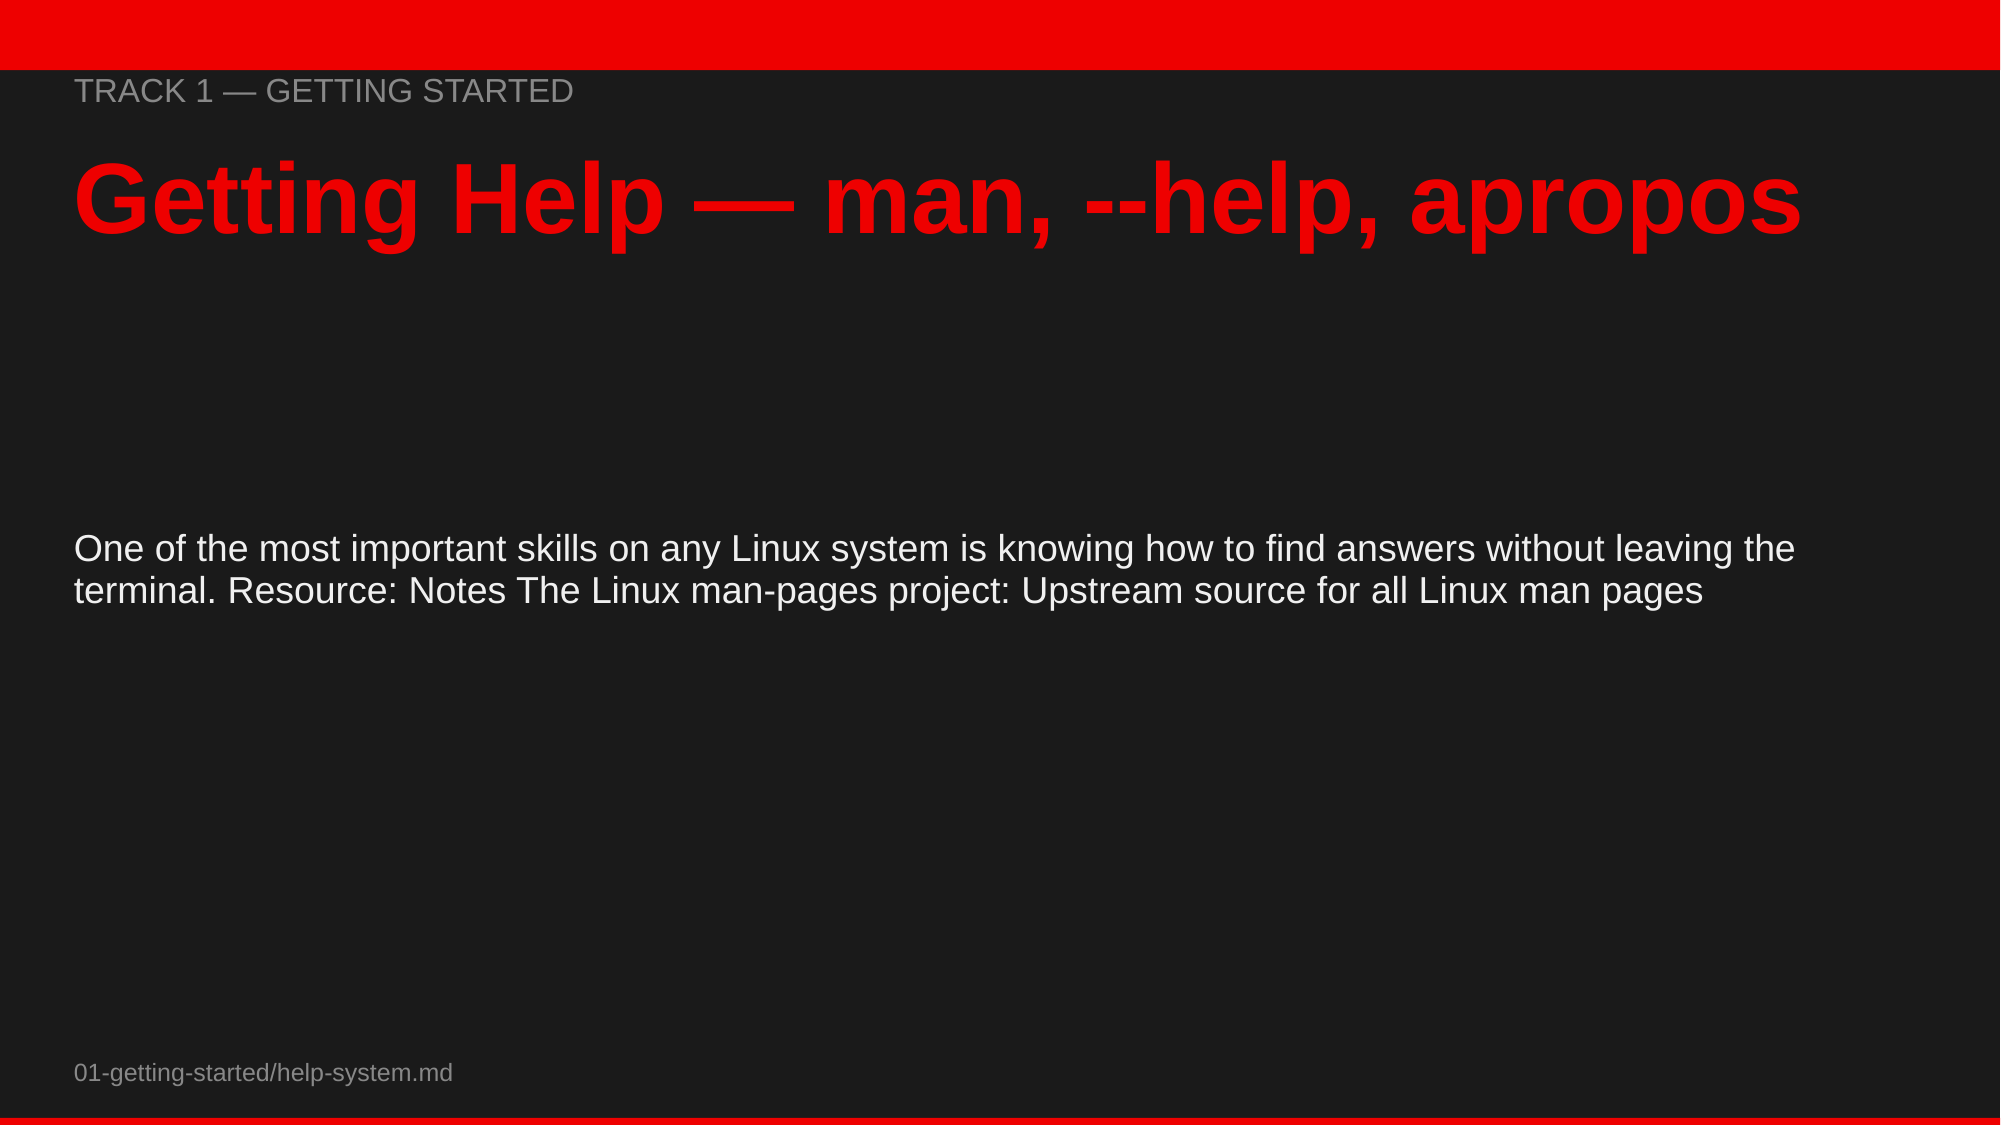

TRACK 1 — GETTING STARTED
Getting Help — man, --help, apropos
One of the most important skills on any Linux system is knowing how to find answers without leaving the terminal. Resource: Notes The Linux man-pages project: Upstream source for all Linux man pages
01-getting-started/help-system.md